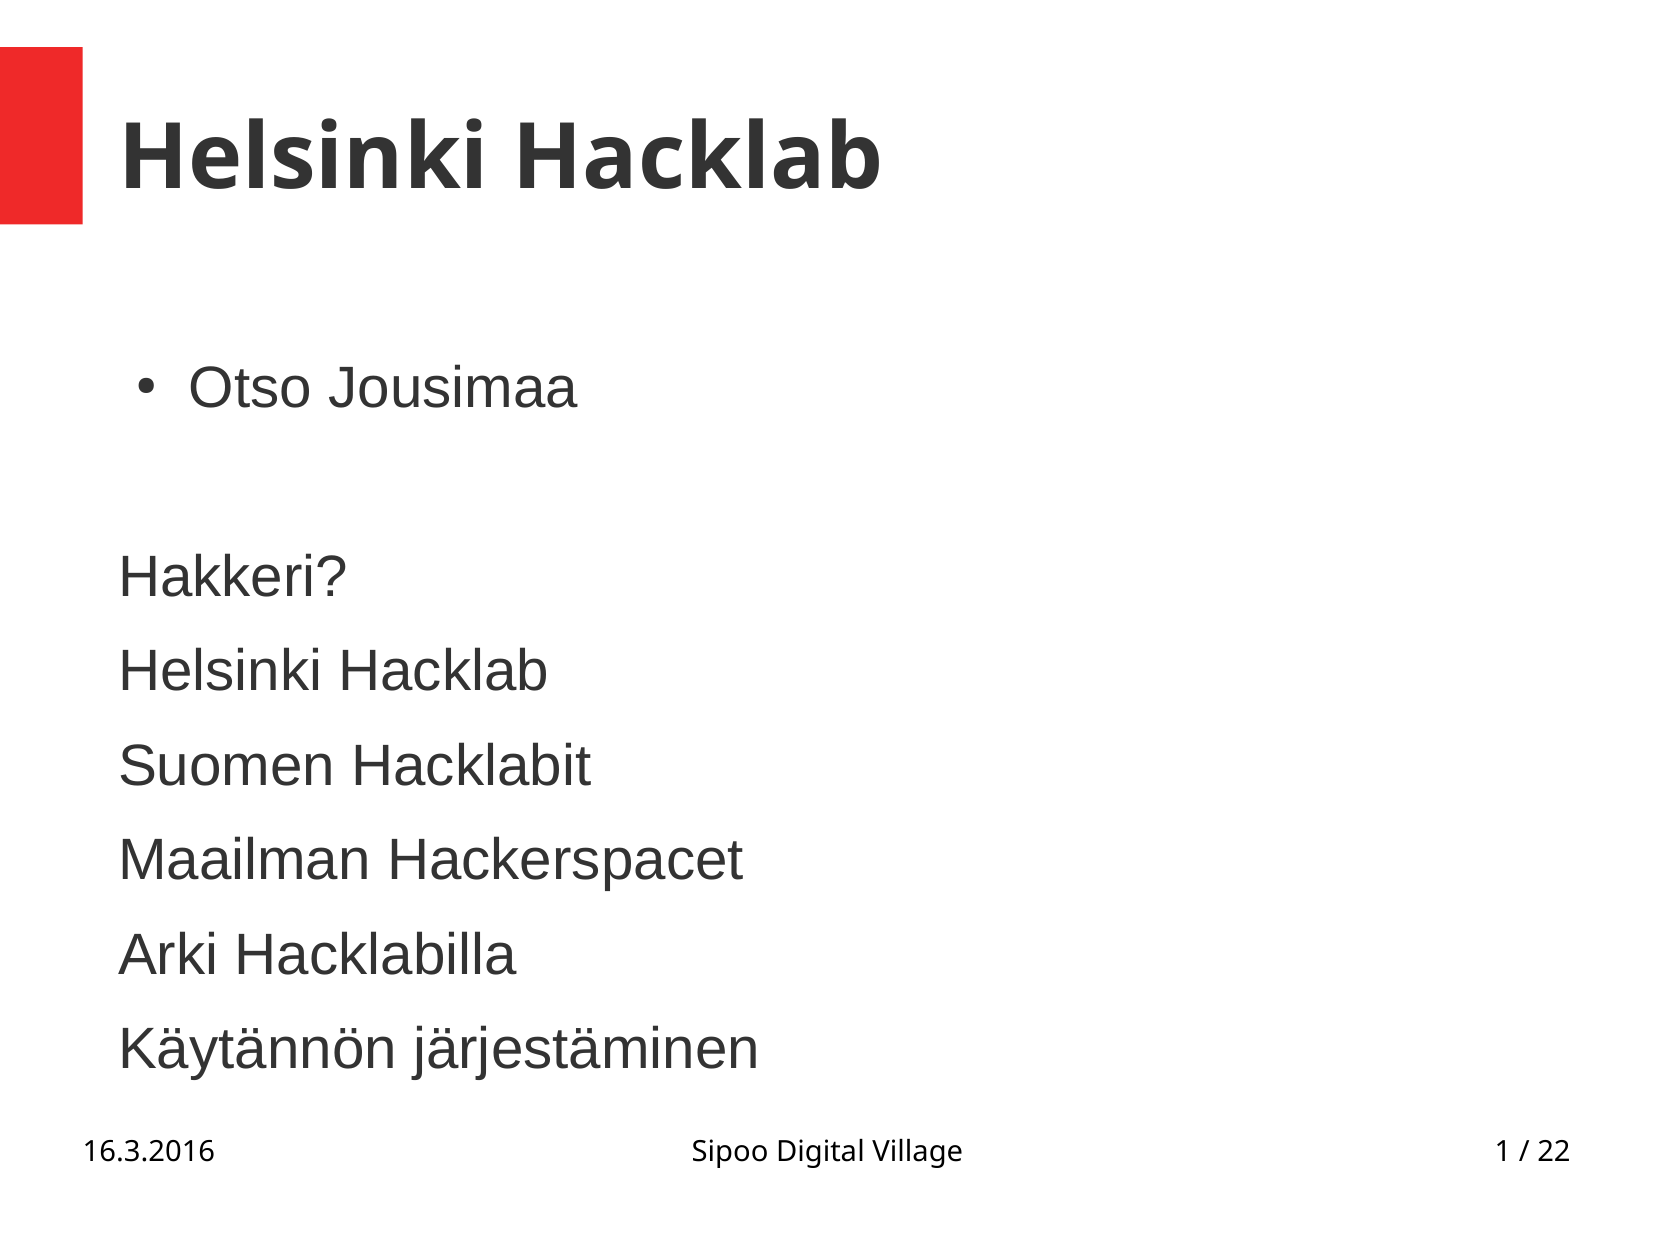

# Helsinki Hacklab
Otso Jousimaa
Hakkeri?
Helsinki Hacklab
Suomen Hacklabit
Maailman Hackerspacet
Arki Hacklabilla
Käytännön järjestäminen
1